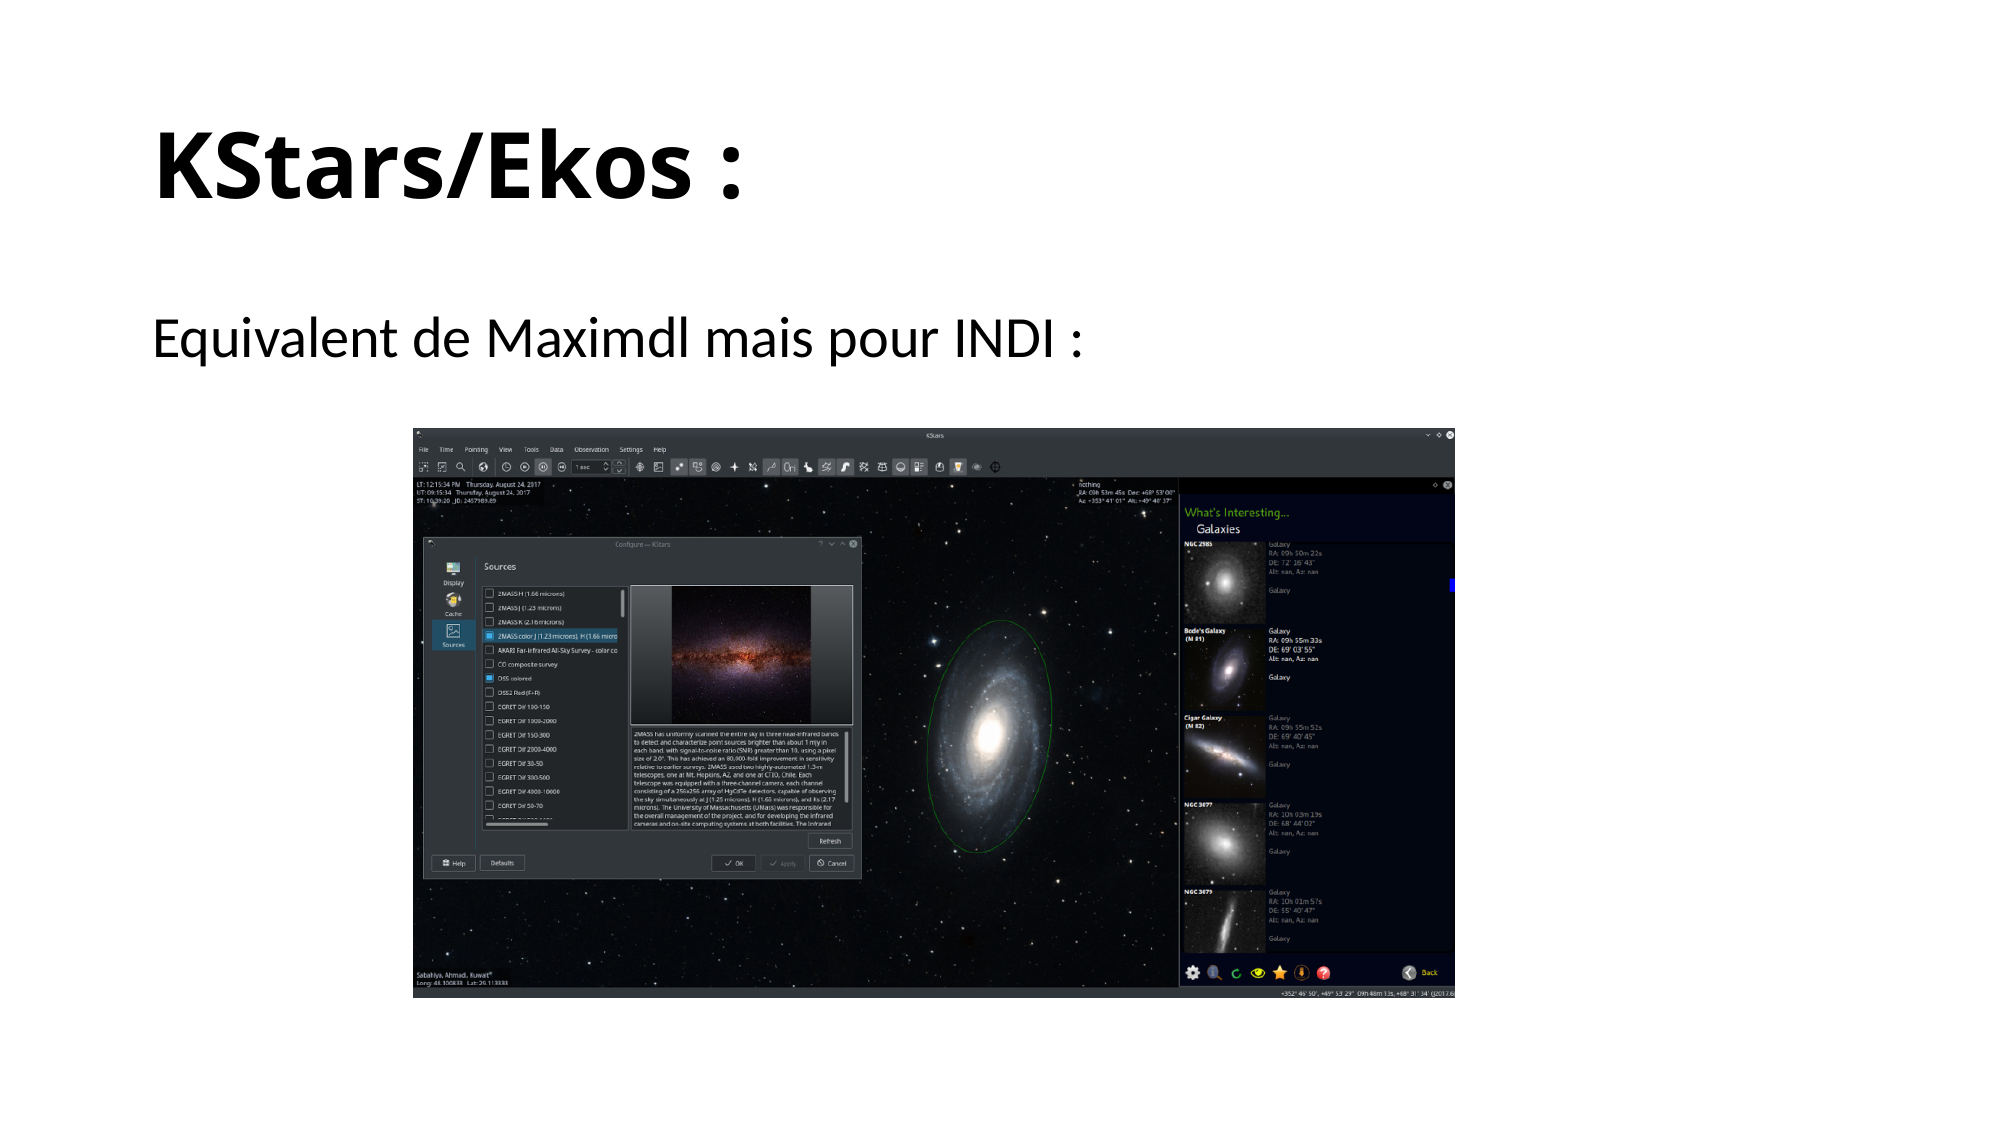

# KStars/Ekos :
Equivalent de Maximdl mais pour INDI :